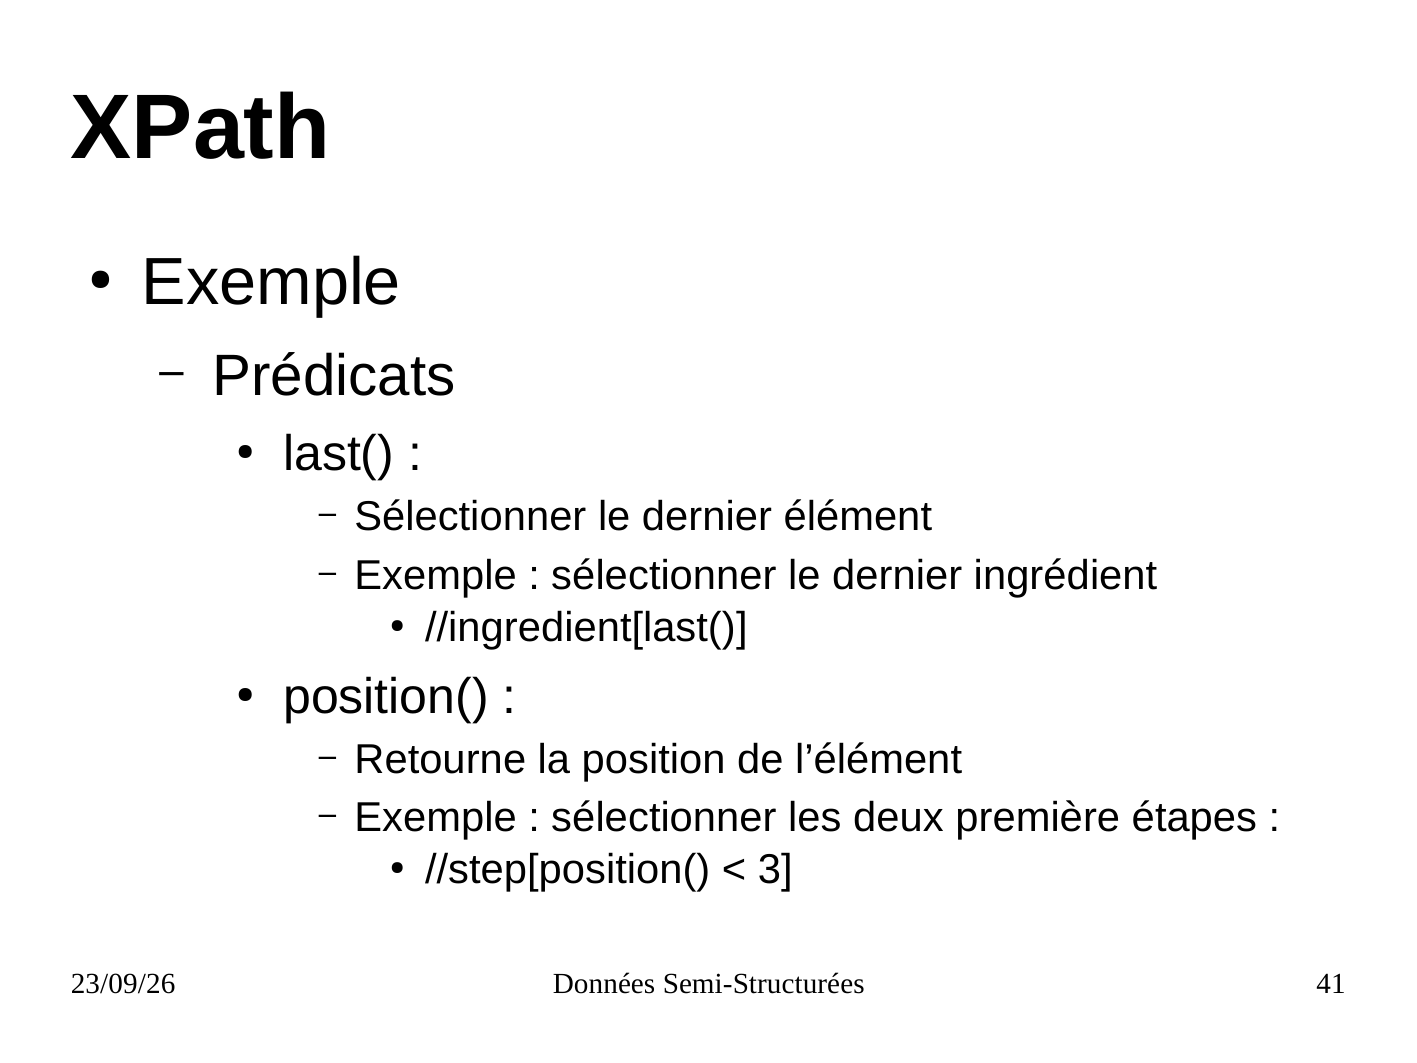

# XPath
Exemple
Prédicats
last() :
Sélectionner le dernier élément
Exemple : sélectionner le dernier ingrédient
//ingredient[last()]
position() :
Retourne la position de l’élément
Exemple : sélectionner les deux première étapes :
//step[position() < 3]
Données Semi-Structurées
41